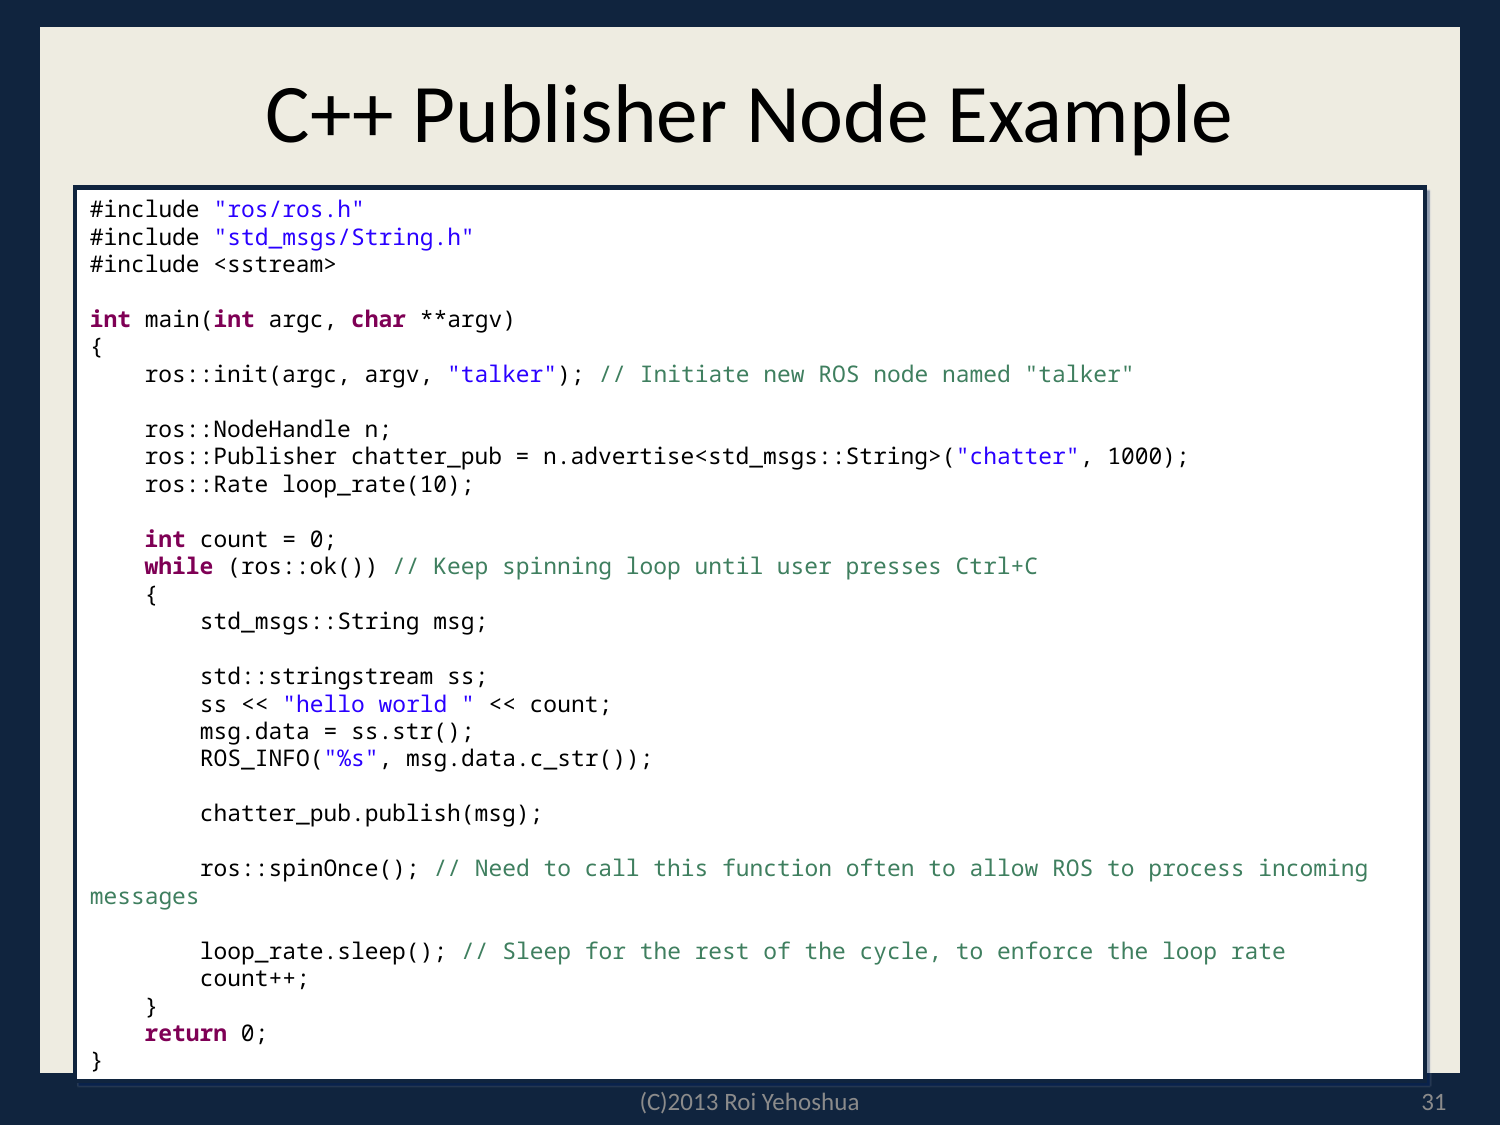

# C++ Publisher Node Example
#include "ros/ros.h"
#include "std_msgs/String.h"
#include <sstream>
int main(int argc, char **argv)
{
 ros::init(argc, argv, "talker"); // Initiate new ROS node named "talker"
 ros::NodeHandle n;
 ros::Publisher chatter_pub = n.advertise<std_msgs::String>("chatter", 1000);
 ros::Rate loop_rate(10);
 int count = 0;
 while (ros::ok()) // Keep spinning loop until user presses Ctrl+C
 {
 std_msgs::String msg;
 std::stringstream ss;
 ss << "hello world " << count;
 msg.data = ss.str();
 ROS_INFO("%s", msg.data.c_str());
 chatter_pub.publish(msg);
 ros::spinOnce(); // Need to call this function often to allow ROS to process incoming messages
 loop_rate.sleep(); // Sleep for the rest of the cycle, to enforce the loop rate
 count++;
 }
 return 0;
}
(C)2013 Roi Yehoshua